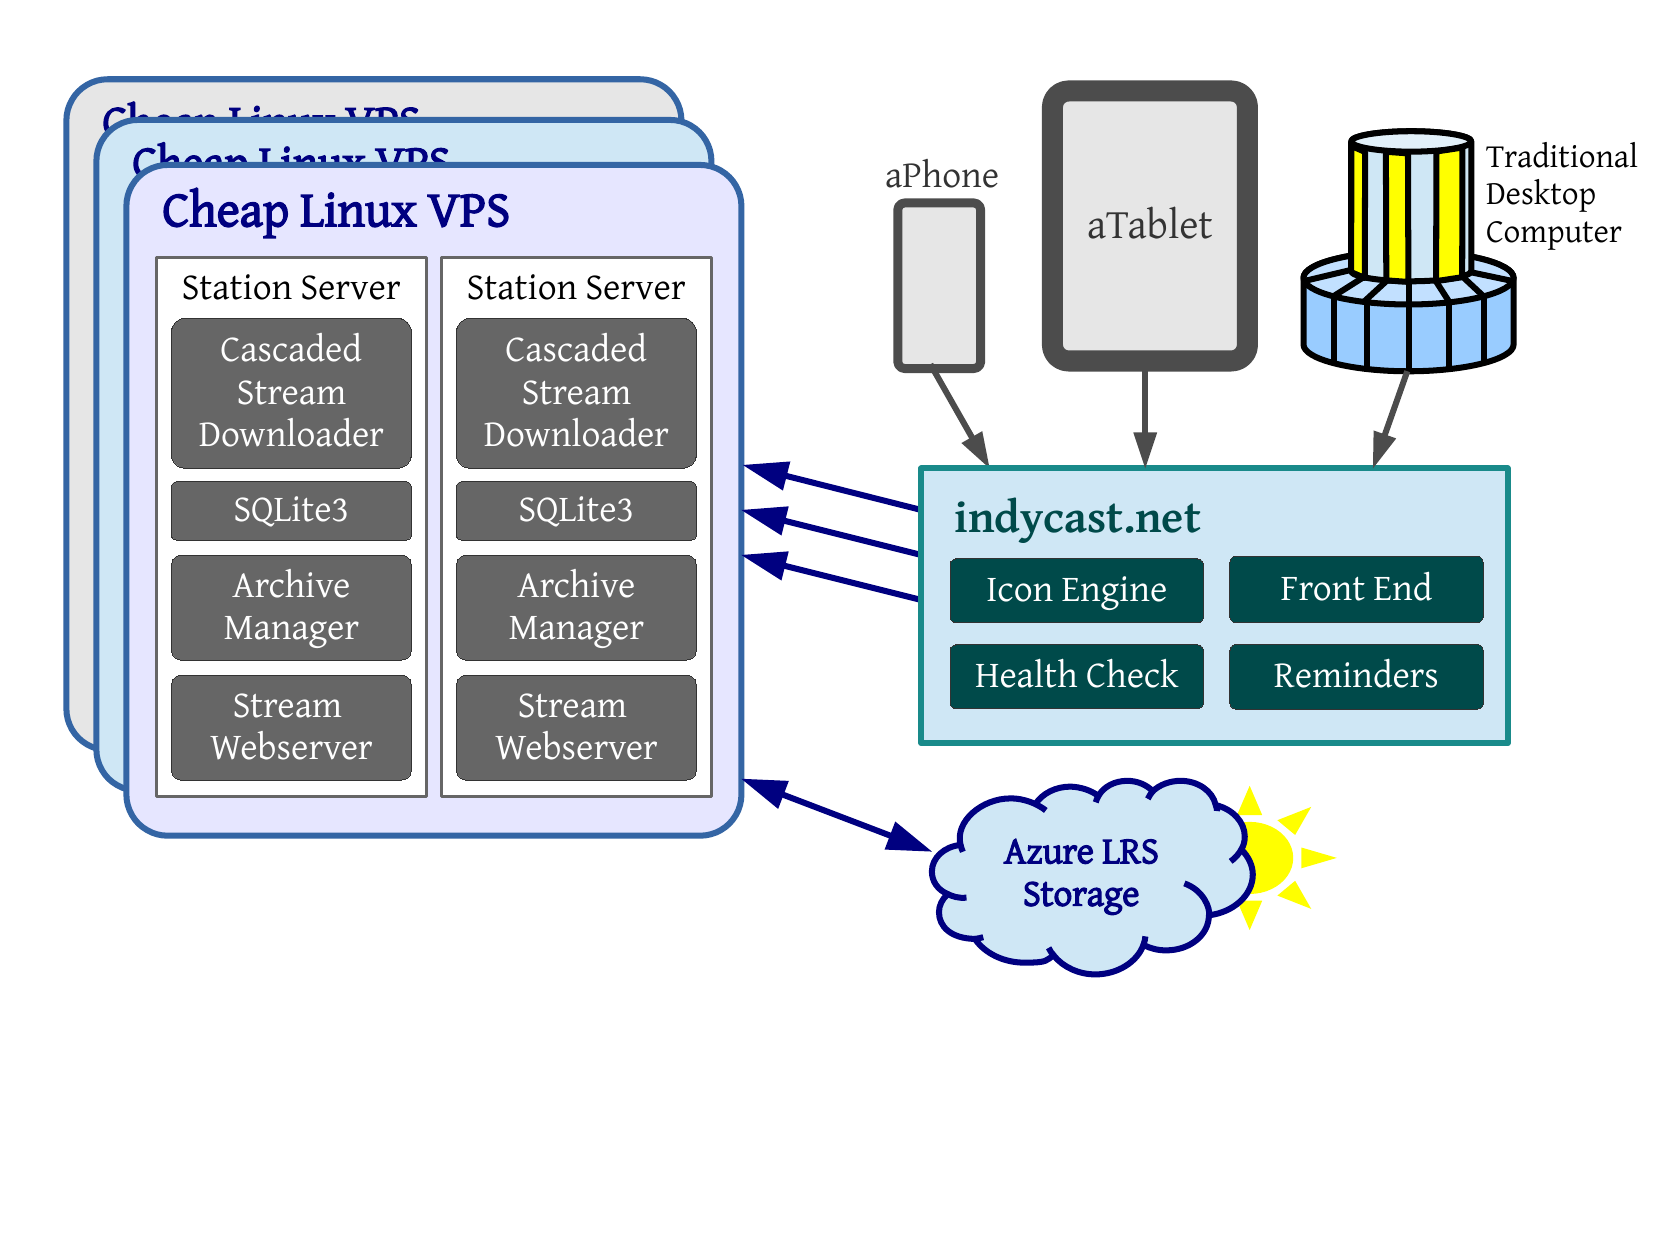

Cheap Linux VPS
aTablet
Cheap Linux VPS
Traditional
Desktop Computer
aPhone
Cheap Linux VPS
Station Server
Station Server
Cascaded
Stream
Downloader
Cascaded
Stream
Downloader
indycast.net
SQLite3
SQLite3
Archive
Manager
Archive
Manager
Front End
Icon Engine
Reminders
Health Check
Stream
Webserver
Stream
Webserver
Azure LRS
Storage